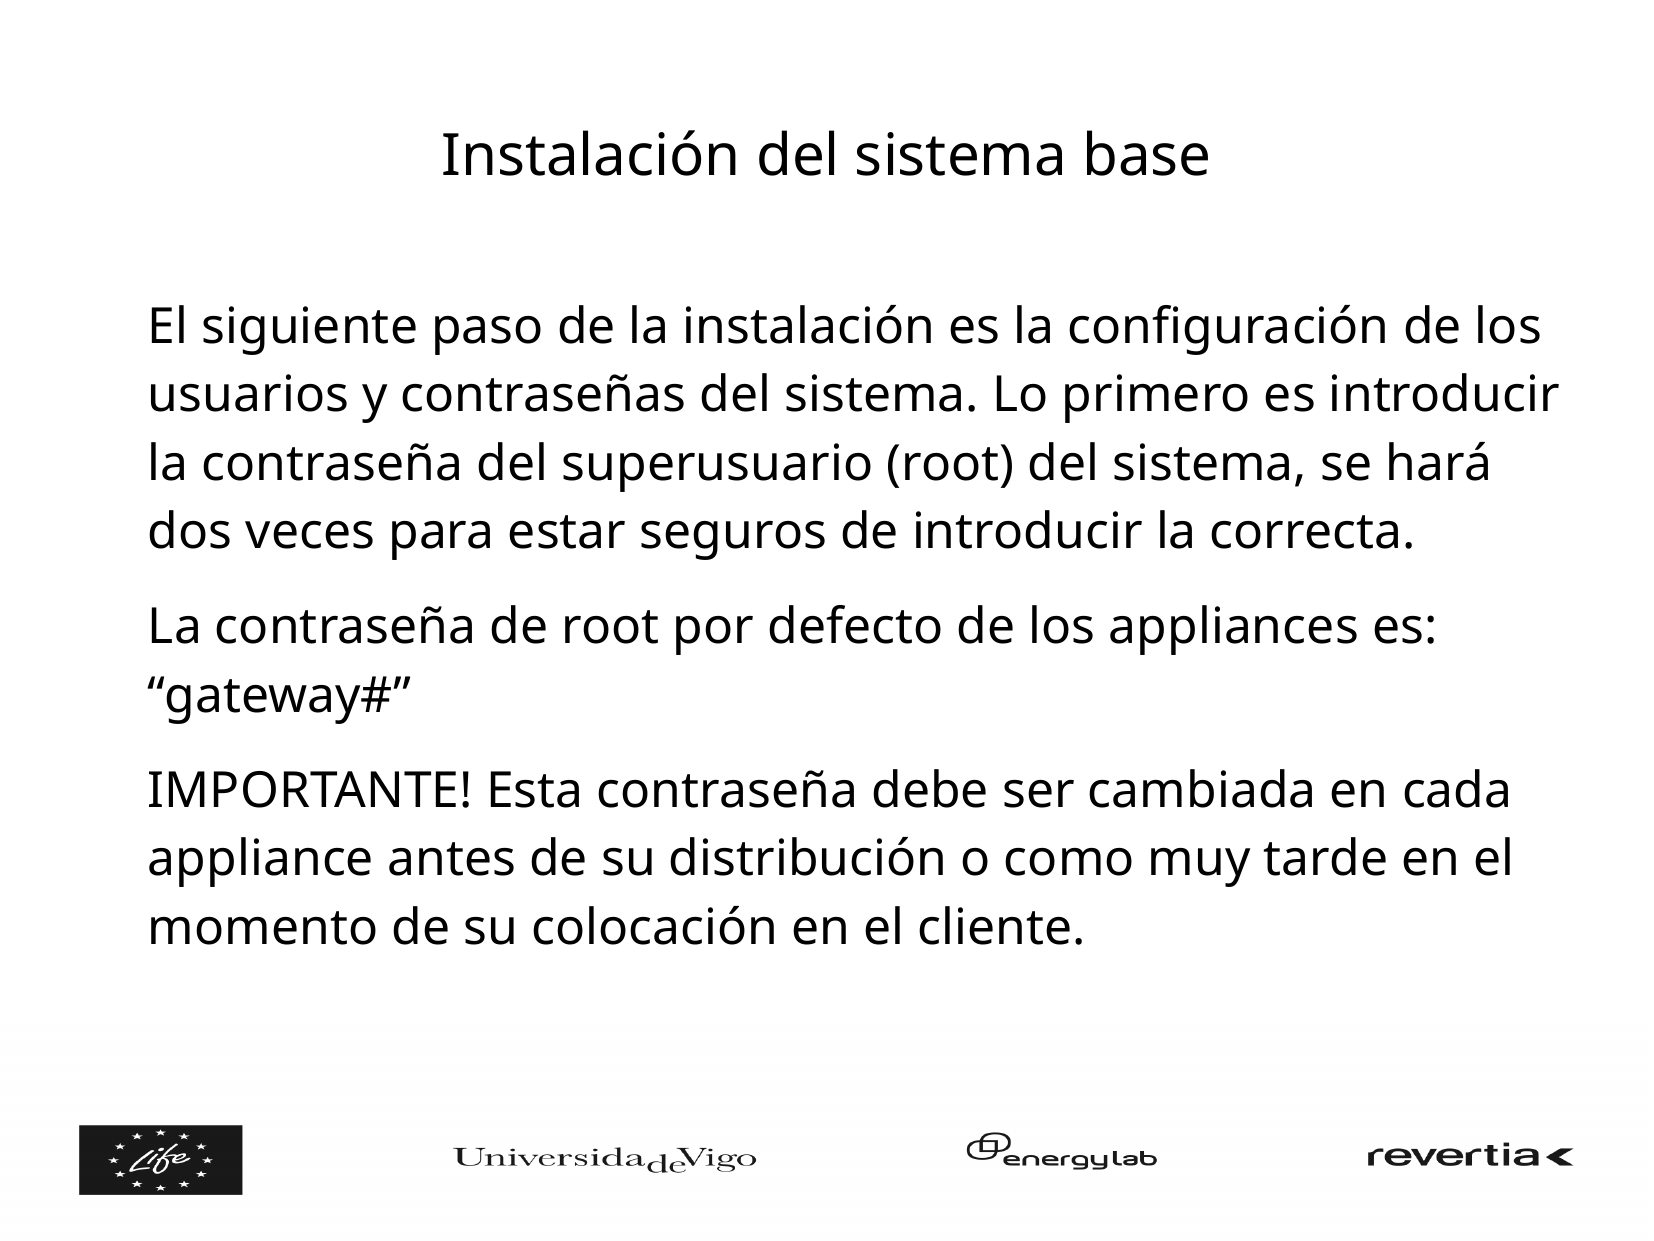

# Instalación del sistema base
El siguiente paso de la instalación es la configuración de los usuarios y contraseñas del sistema. Lo primero es introducir la contraseña del superusuario (root) del sistema, se hará dos veces para estar seguros de introducir la correcta.
La contraseña de root por defecto de los appliances es: “gateway#”
IMPORTANTE! Esta contraseña debe ser cambiada en cada appliance antes de su distribución o como muy tarde en el momento de su colocación en el cliente.